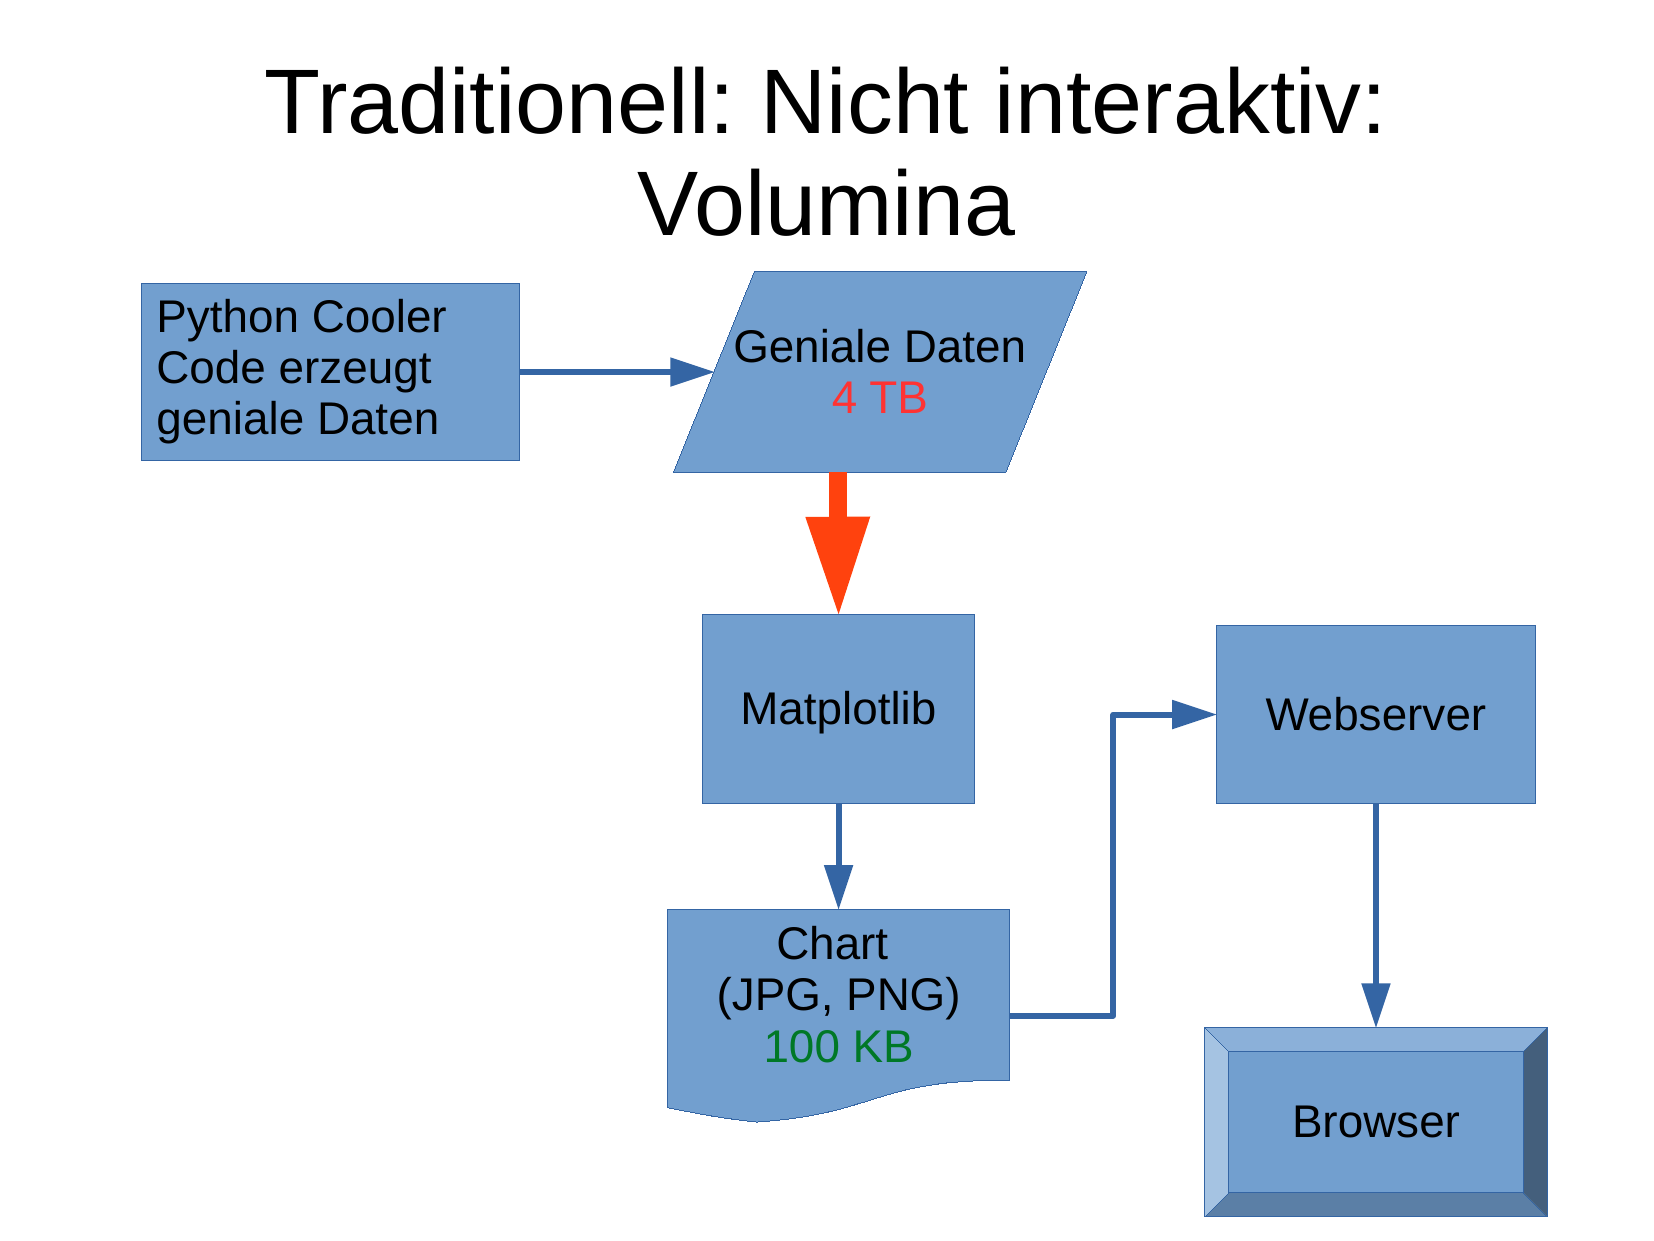

# Traditionell: Nicht interaktiv: Volumina
Geniale Daten
4 TB
Python Cooler
Code erzeugt
geniale Daten
Matplotlib
Webserver
Chart
(JPG, PNG)
100 KB
Browser